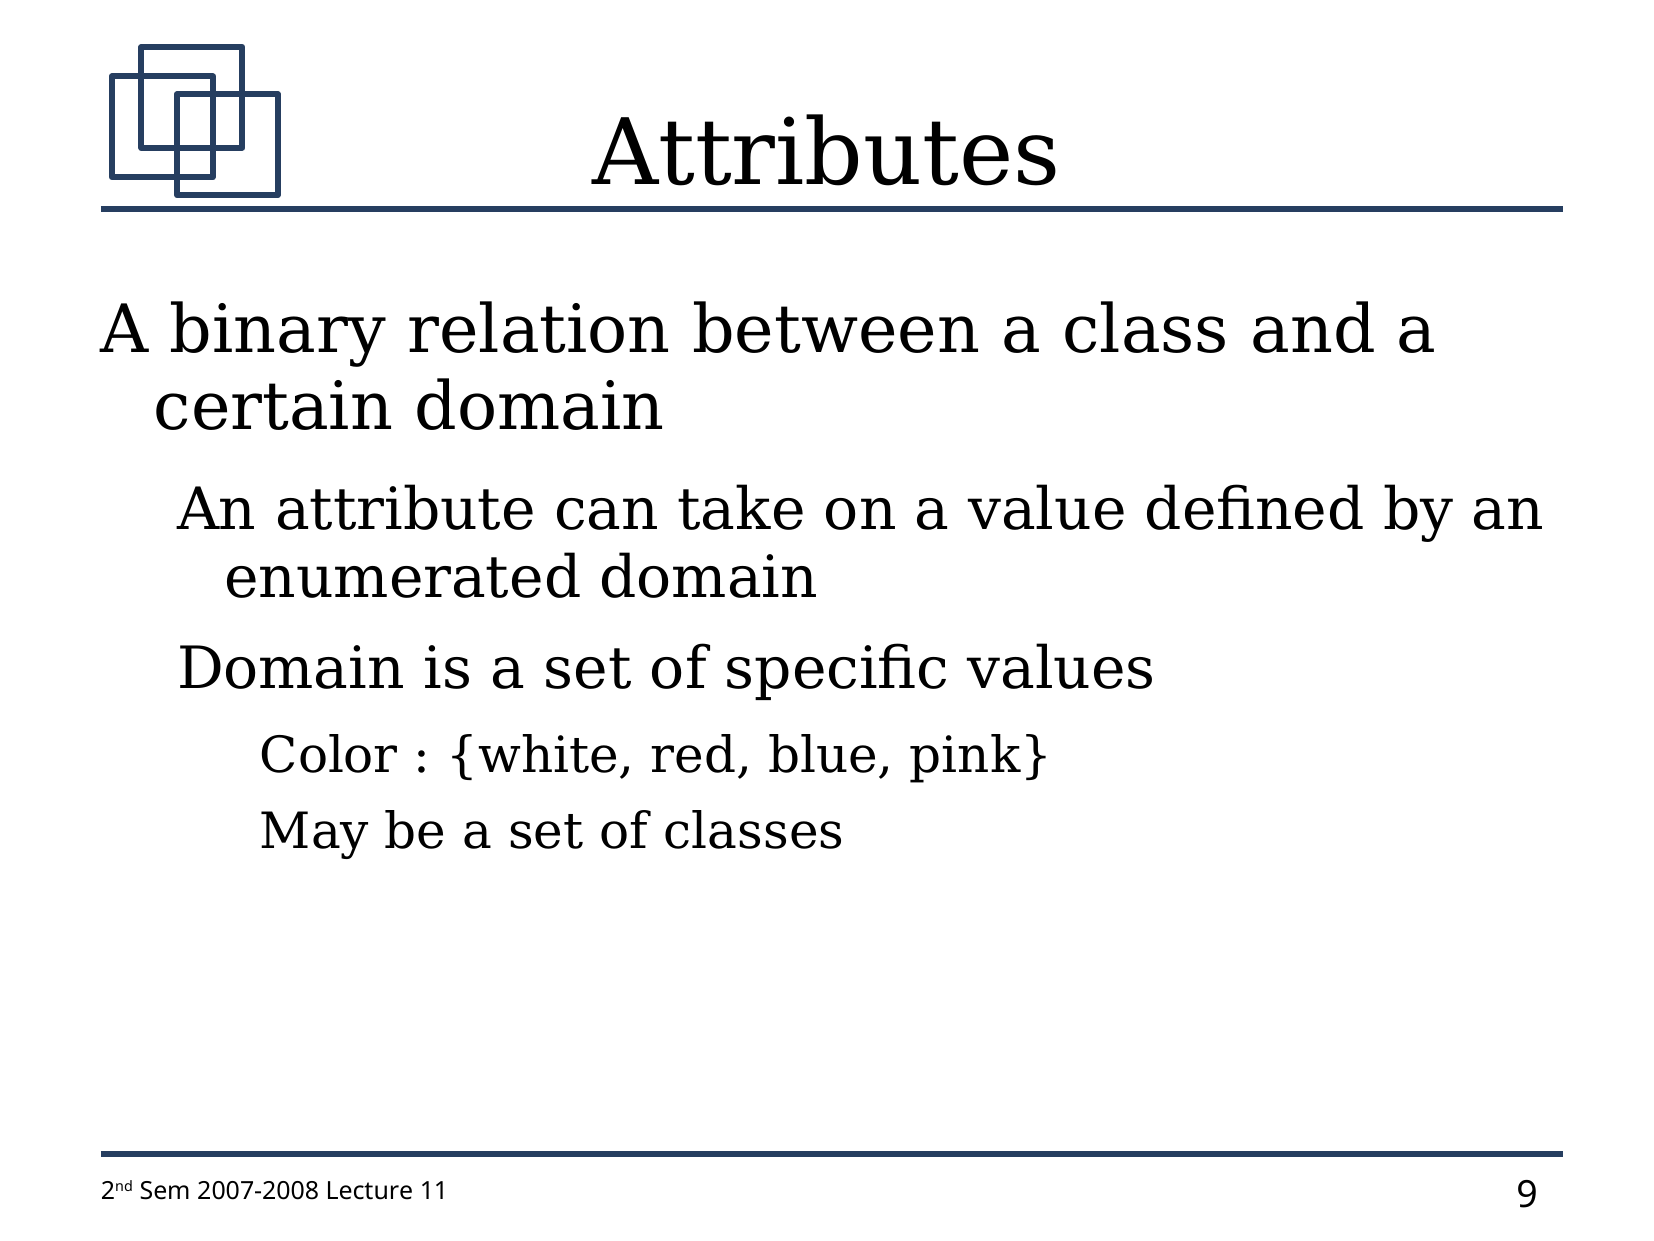

# Attributes
A binary relation between a class and a certain domain
An attribute can take on a value defined by an enumerated domain
Domain is a set of specific values
Color : {white, red, blue, pink}
May be a set of classes